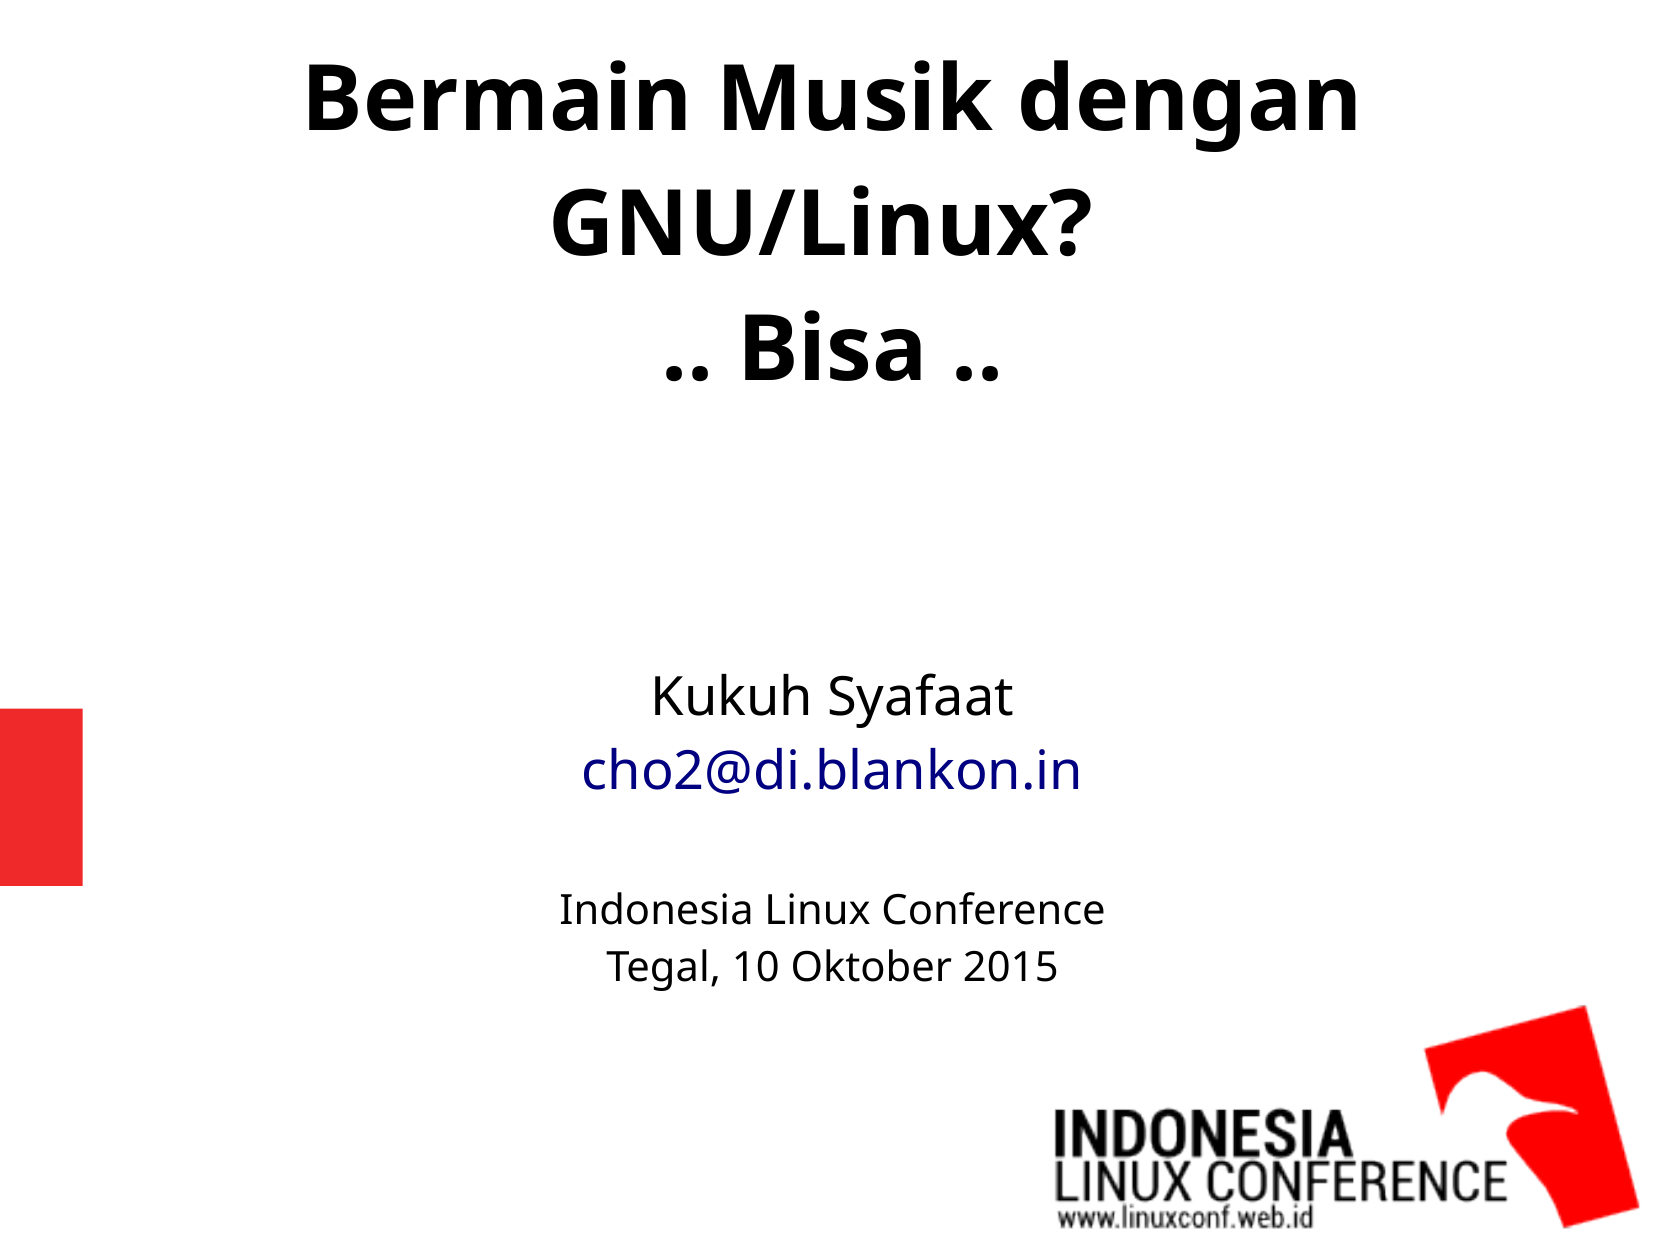

# Bermain Musik dengan GNU/Linux?
.. Bisa ..
Kukuh Syafaat
cho2@di.blankon.in
Indonesia Linux Conference
Tegal, 10 Oktober 2015